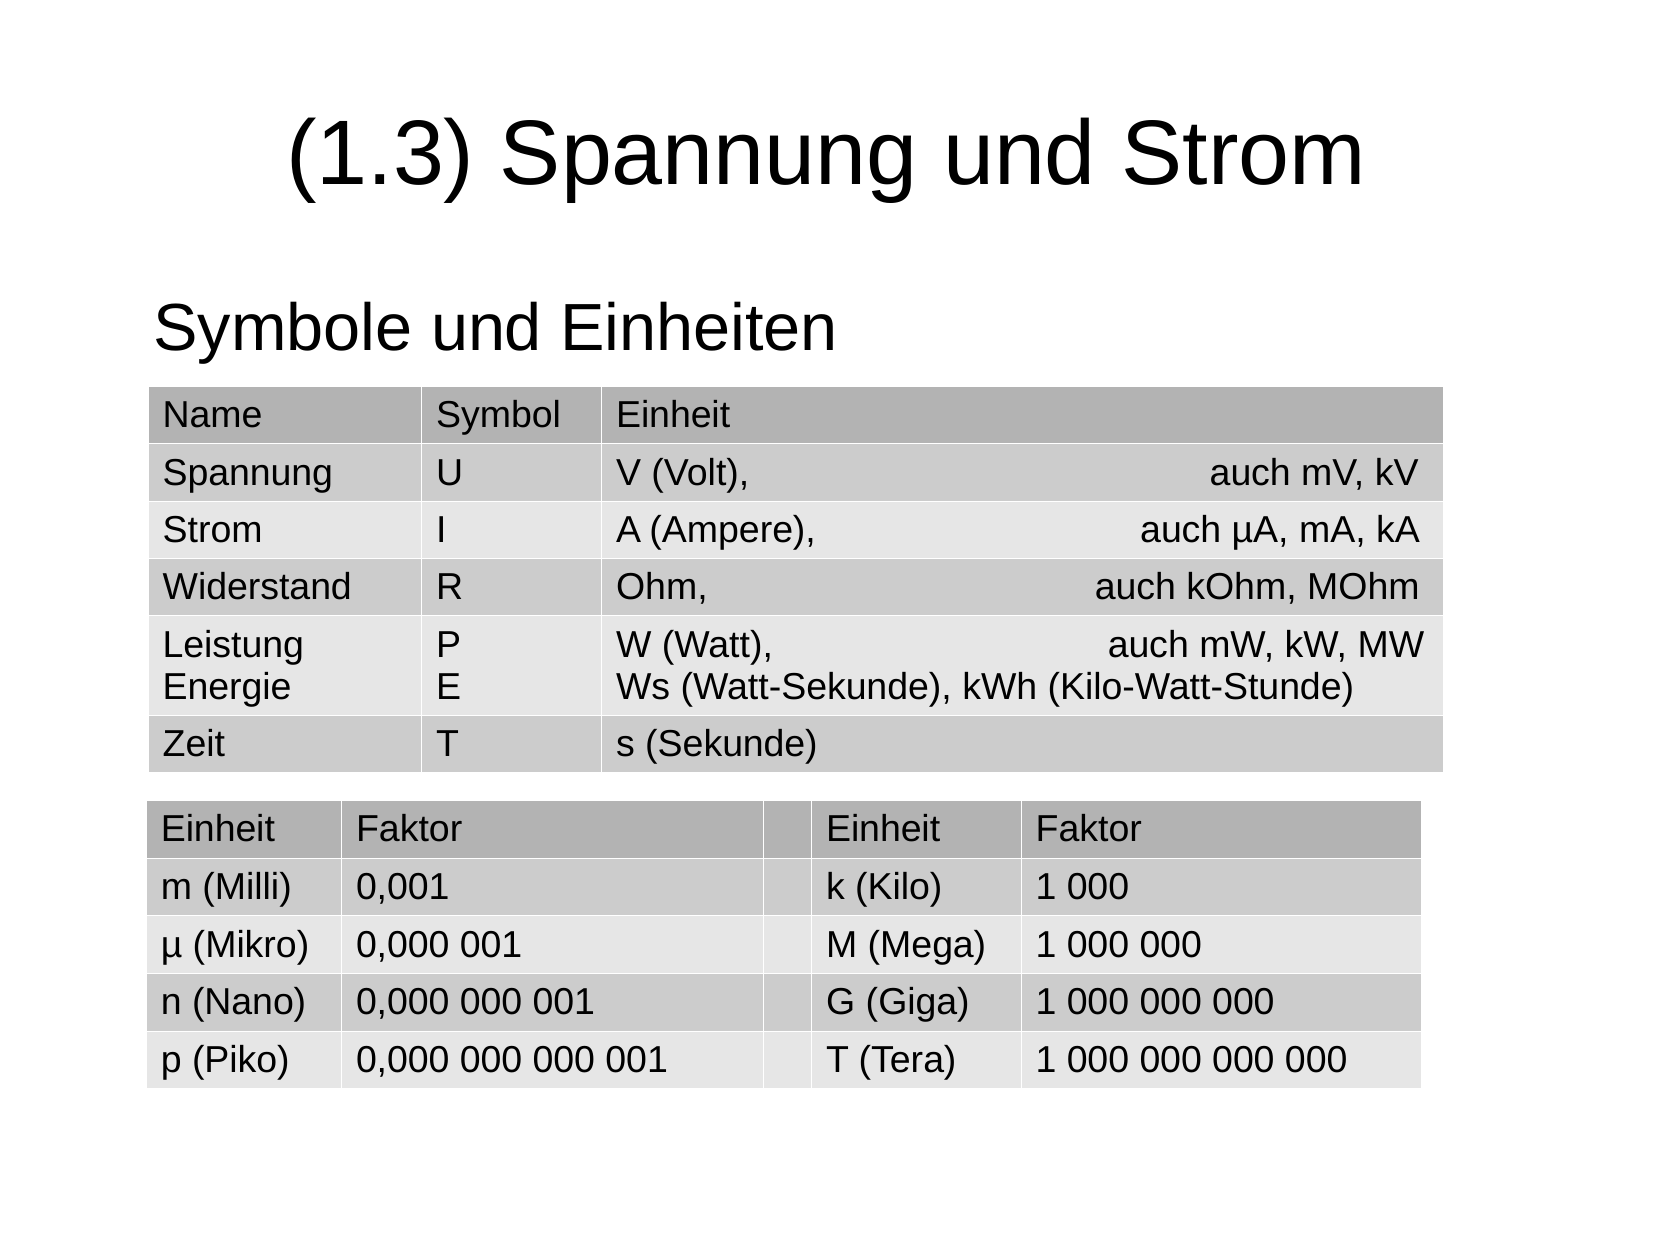

# (1.3) Spannung und Strom
Symbole und Einheiten
| Name | Symbol | Einheit |
| --- | --- | --- |
| Spannung | U | V (Volt), auch mV, kV |
| Strom | I | A (Ampere), auch µA, mA, kA |
| Widerstand | R | Ohm, auch kOhm, MOhm |
| Leistung Energie | P E | W (Watt), auch mW, kW, MW Ws (Watt-Sekunde), kWh (Kilo-Watt-Stunde) |
| Zeit | T | s (Sekunde) |
| Einheit | Faktor | | Einheit | Faktor |
| --- | --- | --- | --- | --- |
| m (Milli) | 0,001 | | k (Kilo) | 1 000 |
| µ (Mikro) | 0,000 001 | | M (Mega) | 1 000 000 |
| n (Nano) | 0,000 000 001 | | G (Giga) | 1 000 000 000 |
| p (Piko) | 0,000 000 000 001 | | T (Tera) | 1 000 000 000 000 |